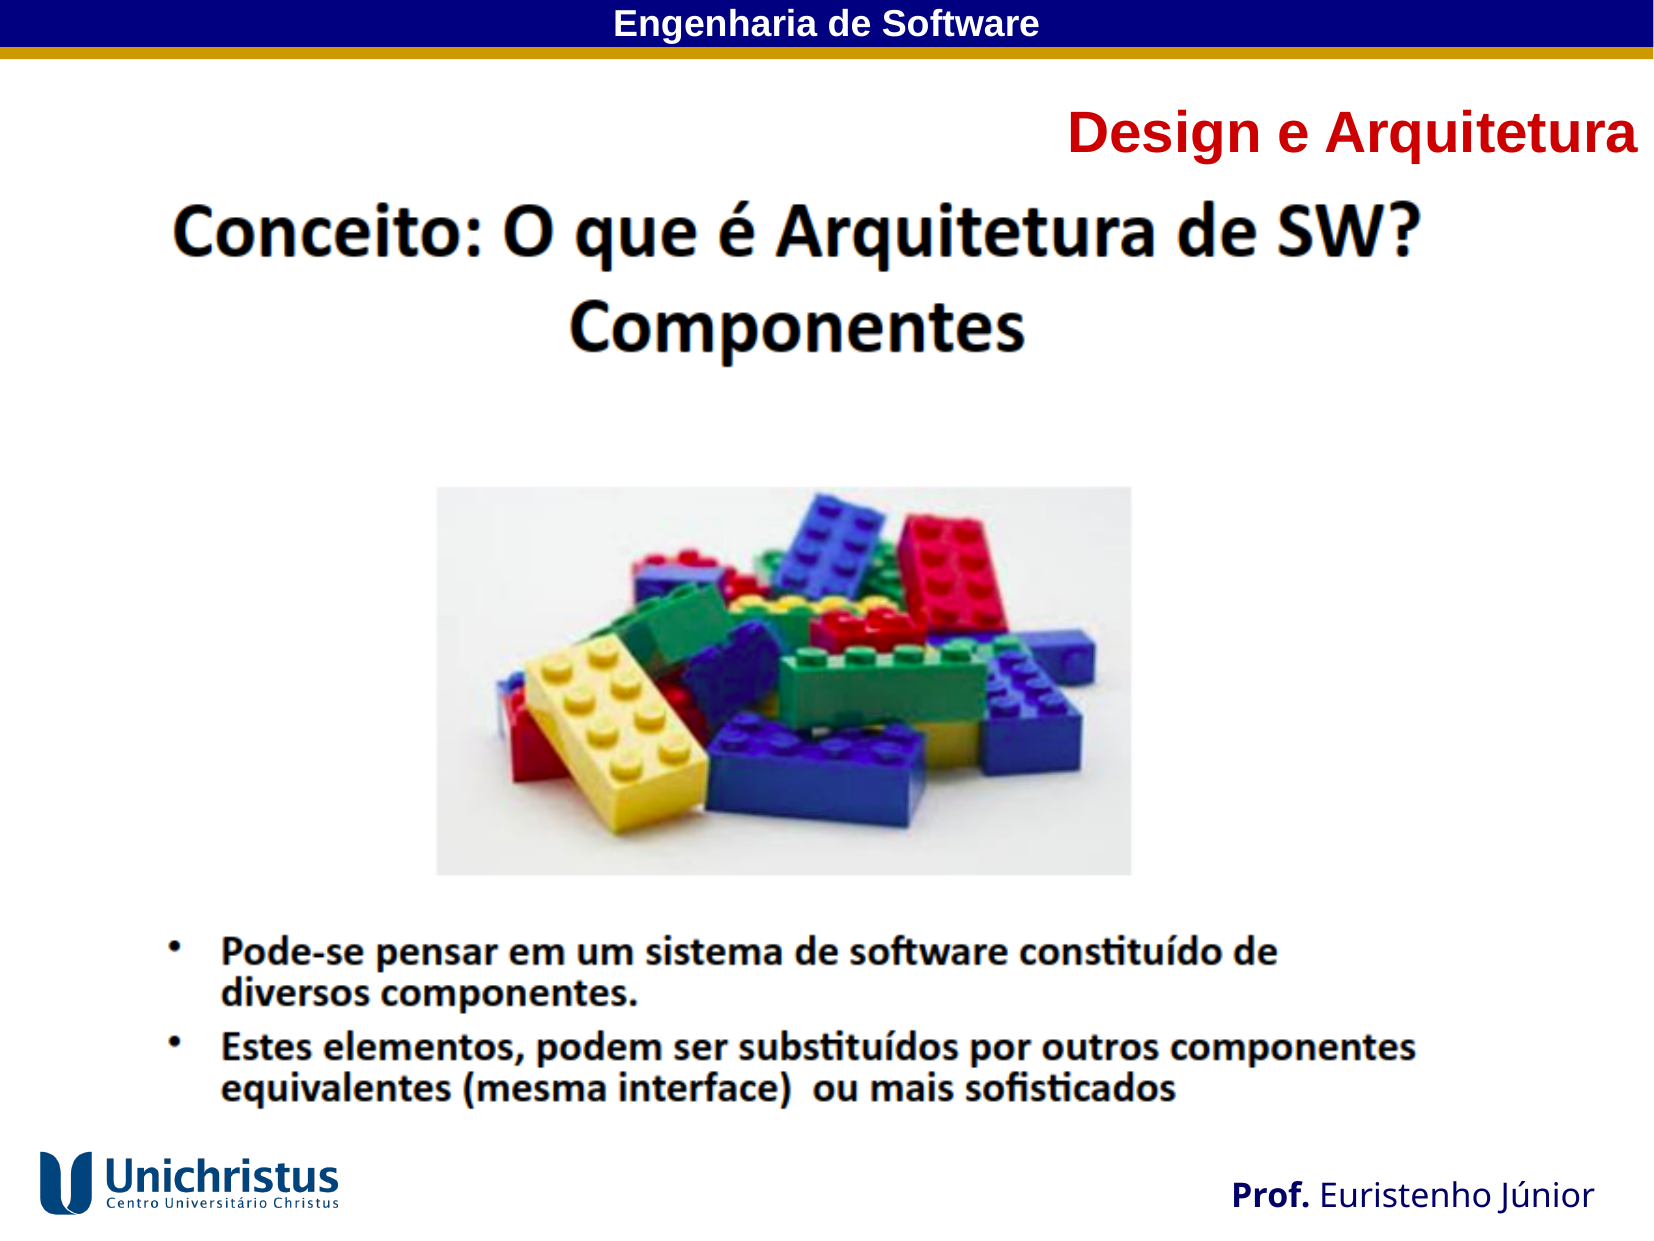

Engenharia de Software
Design e Arquitetura
Prof. Euristenho Júnior